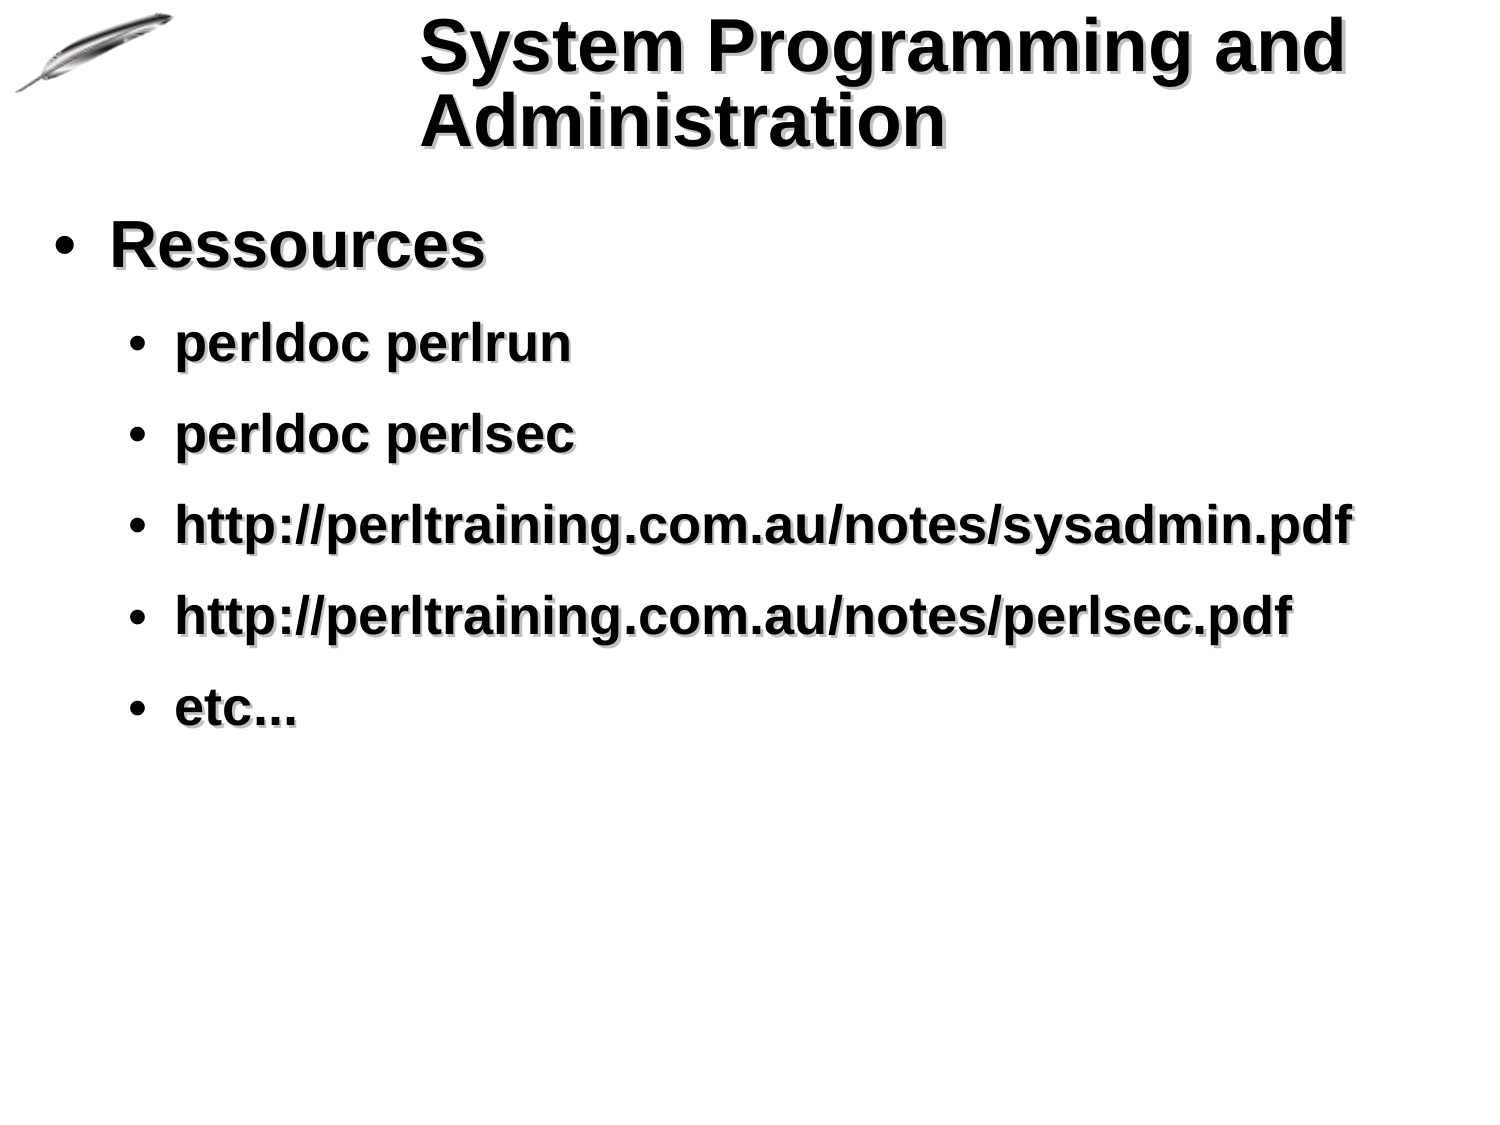

# System Programming and Administration
Ressources
perldoc perlrun
perldoc perlsec
http://perltraining.com.au/notes/sysadmin.pdf
http://perltraining.com.au/notes/perlsec.pdf
etc...